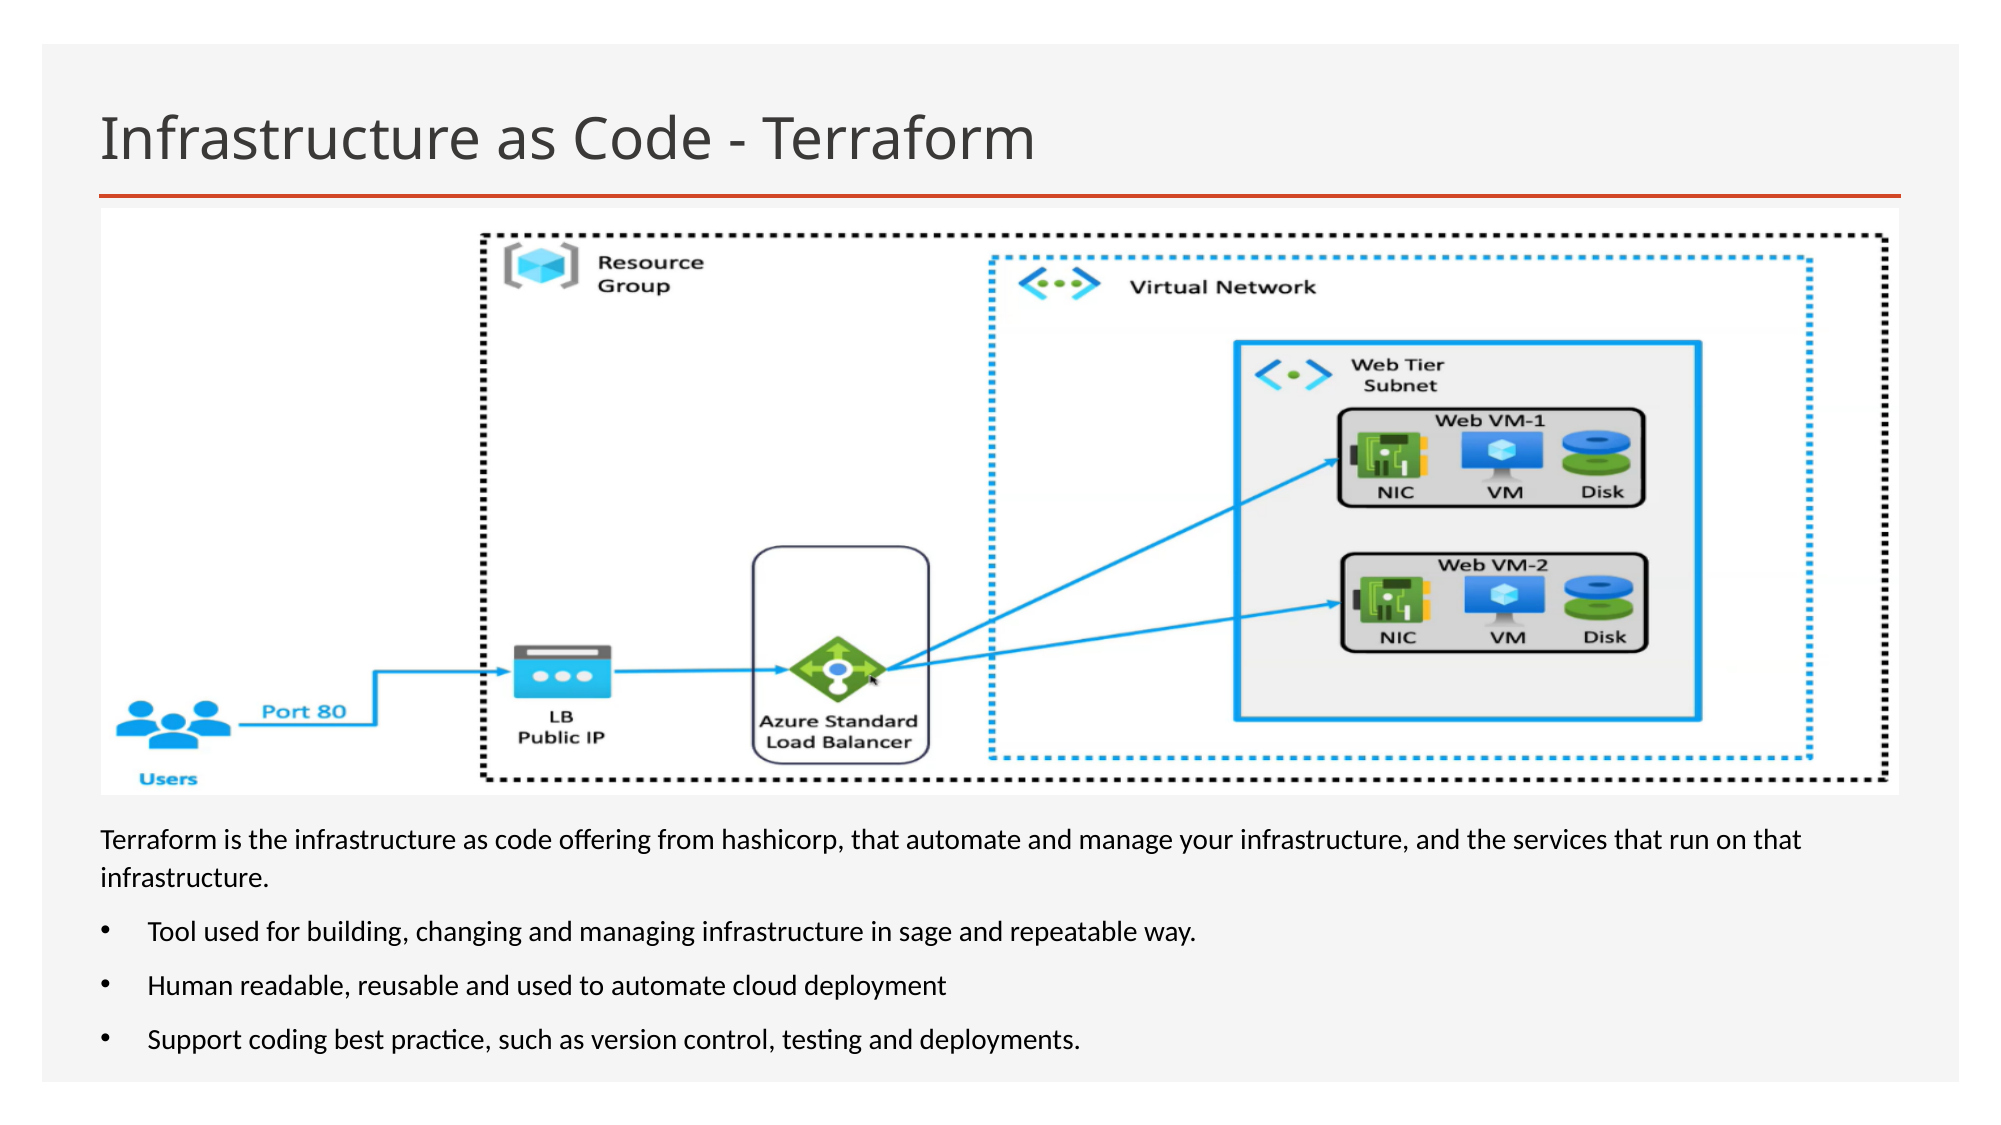

# Infrastructure as Code - Terraform
Terraform is the infrastructure as code offering from hashicorp, that automate and manage your infrastructure, and the services that run on that infrastructure.
Tool used for building, changing and managing infrastructure in sage and repeatable way.
Human readable, reusable and used to automate cloud deployment
Support coding best practice, such as version control, testing and deployments.